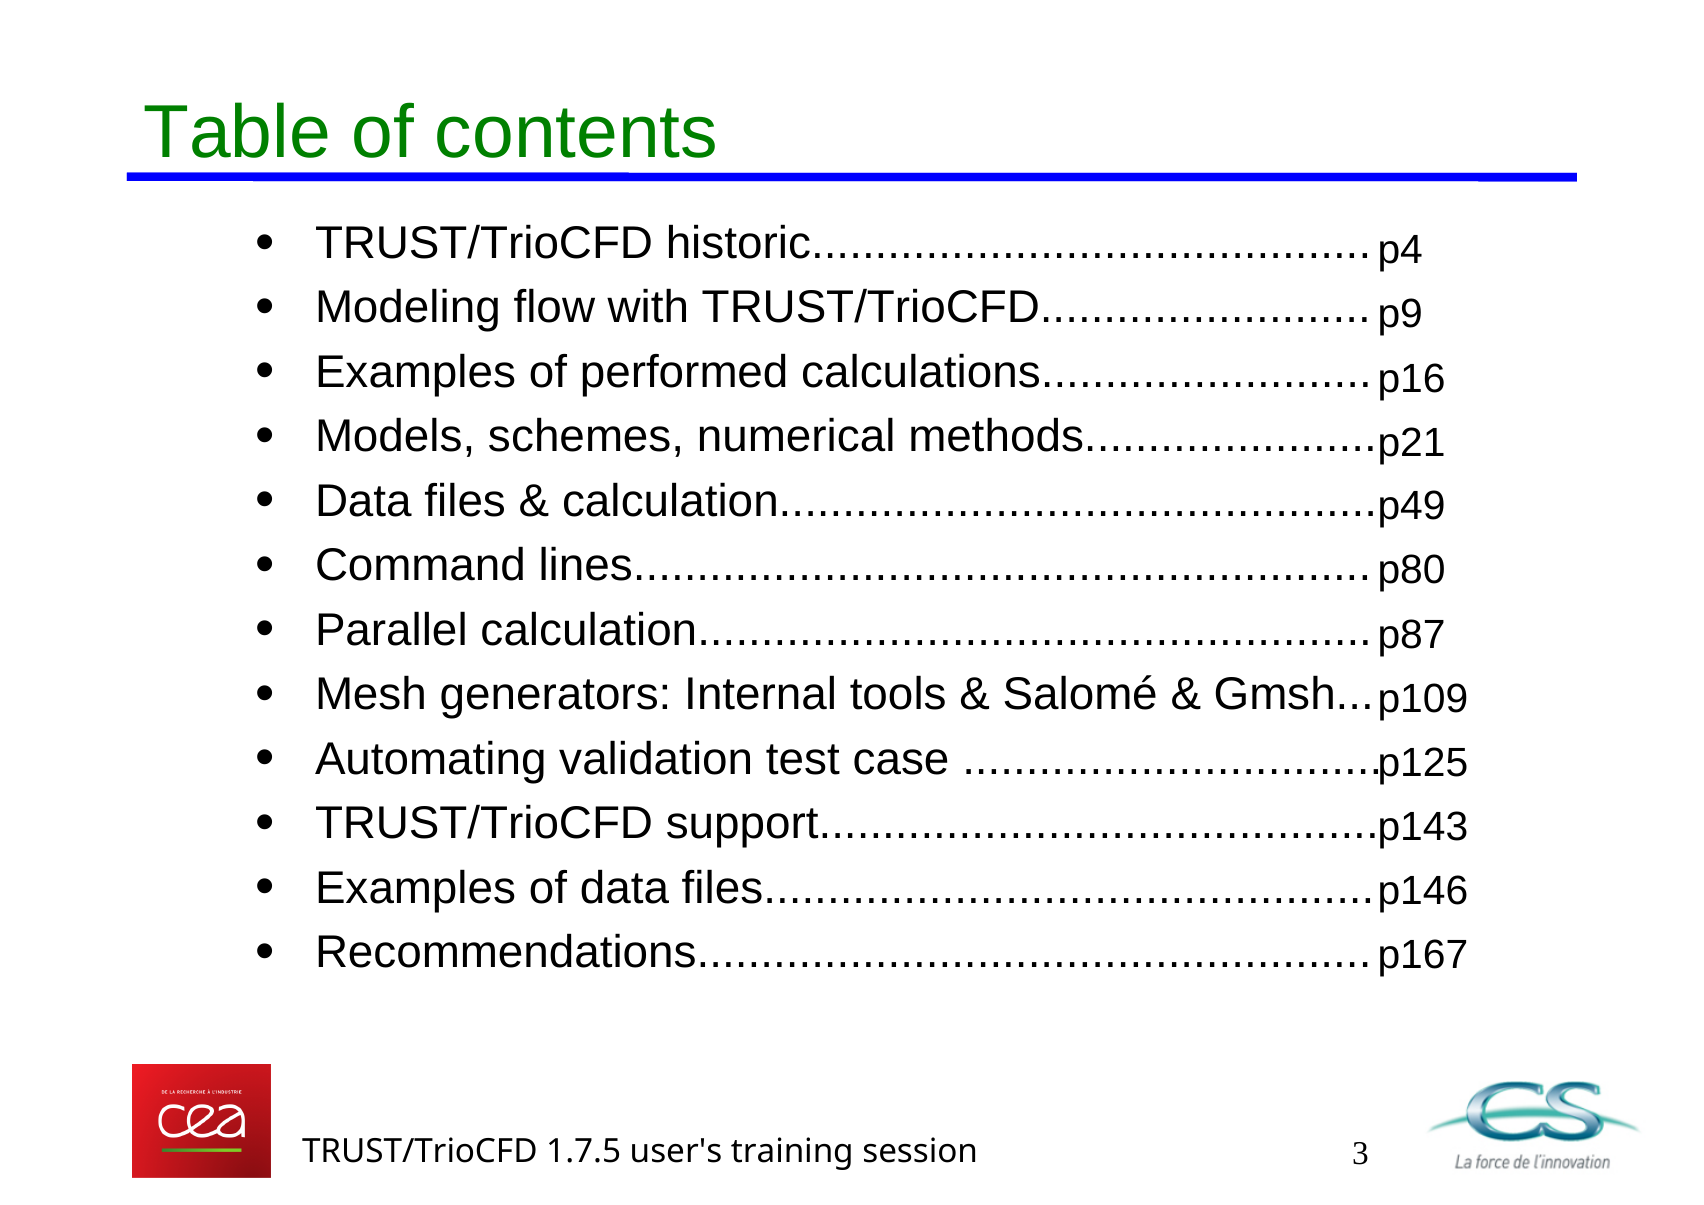

# Table of contents
TRUST/TrioCFD historic............................................
Modeling flow with TRUST/TrioCFD..........................
Examples of performed calculations..........................
Models, schemes, numerical methods.......................
Data files & calculation...............................................
Command lines..........................................................
Parallel calculation.....................................................
Mesh generators: Internal tools & Salomé & Gmsh...
Automating validation test case .................................
TRUST/TrioCFD support............................................
Examples of data files................................................
Recommendations.....................................................
p4
p9
p16
p21
p49
p80
p87
p109
p125
p143
p146
p167
TRUST/TrioCFD 1.7.5 user's training session
3